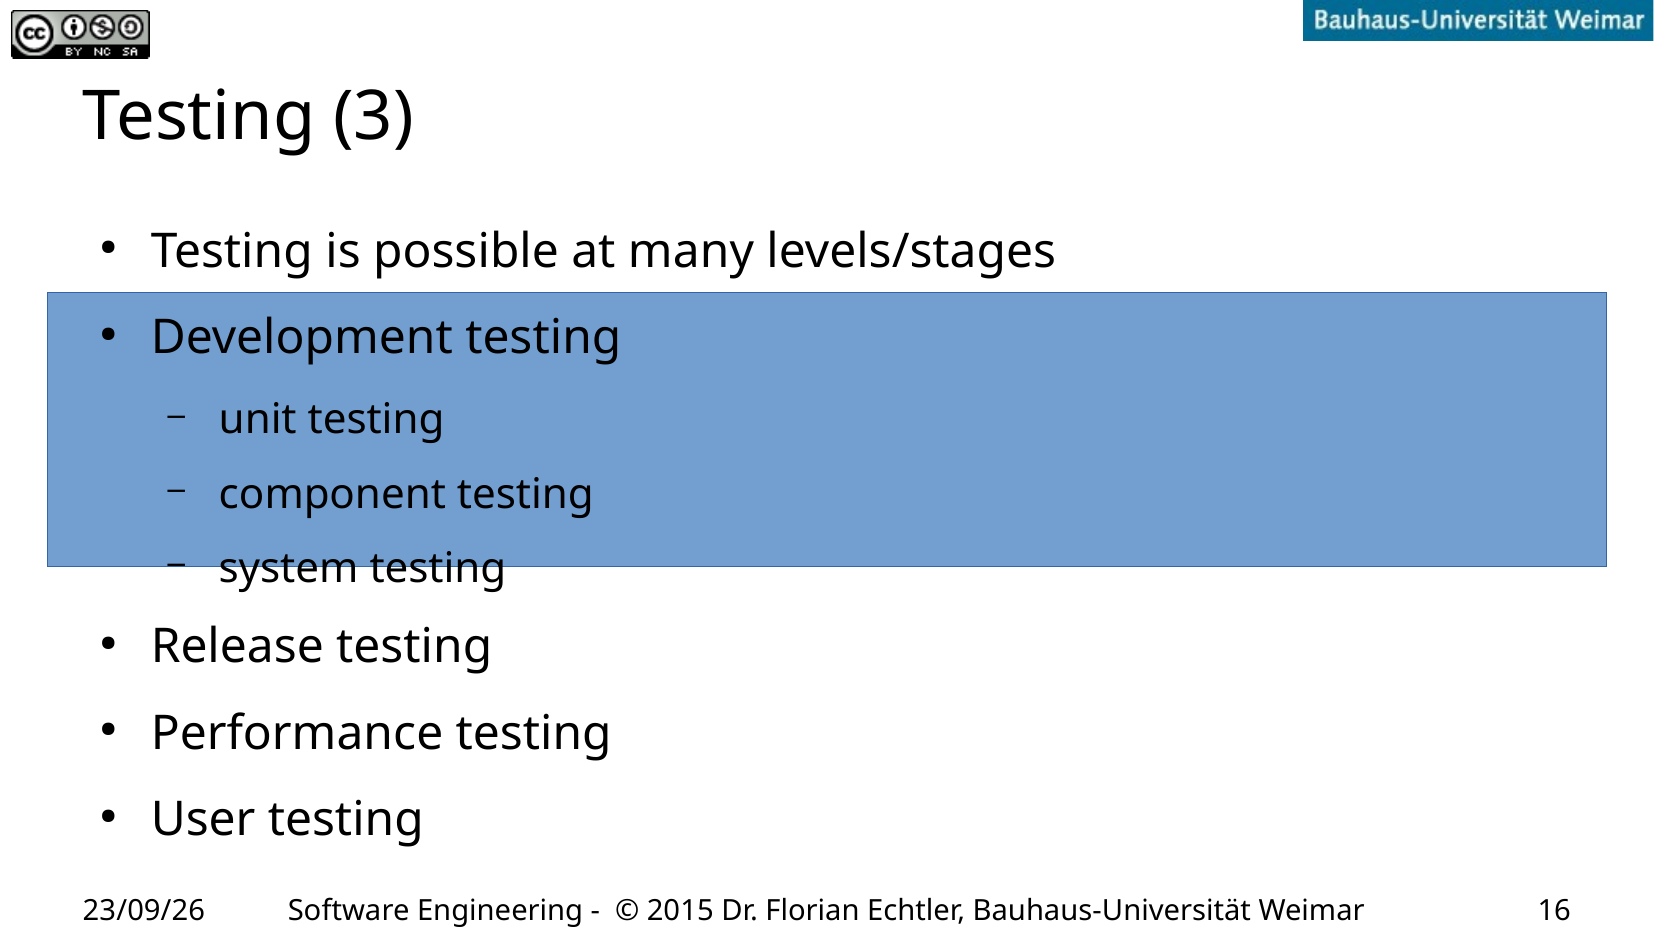

# Testing (3)
Testing is possible at many levels/stages
Development testing
unit testing
component testing
system testing
Release testing
Performance testing
User testing
Software Engineering - © 2015 Dr. Florian Echtler, Bauhaus-Universität Weimar
16